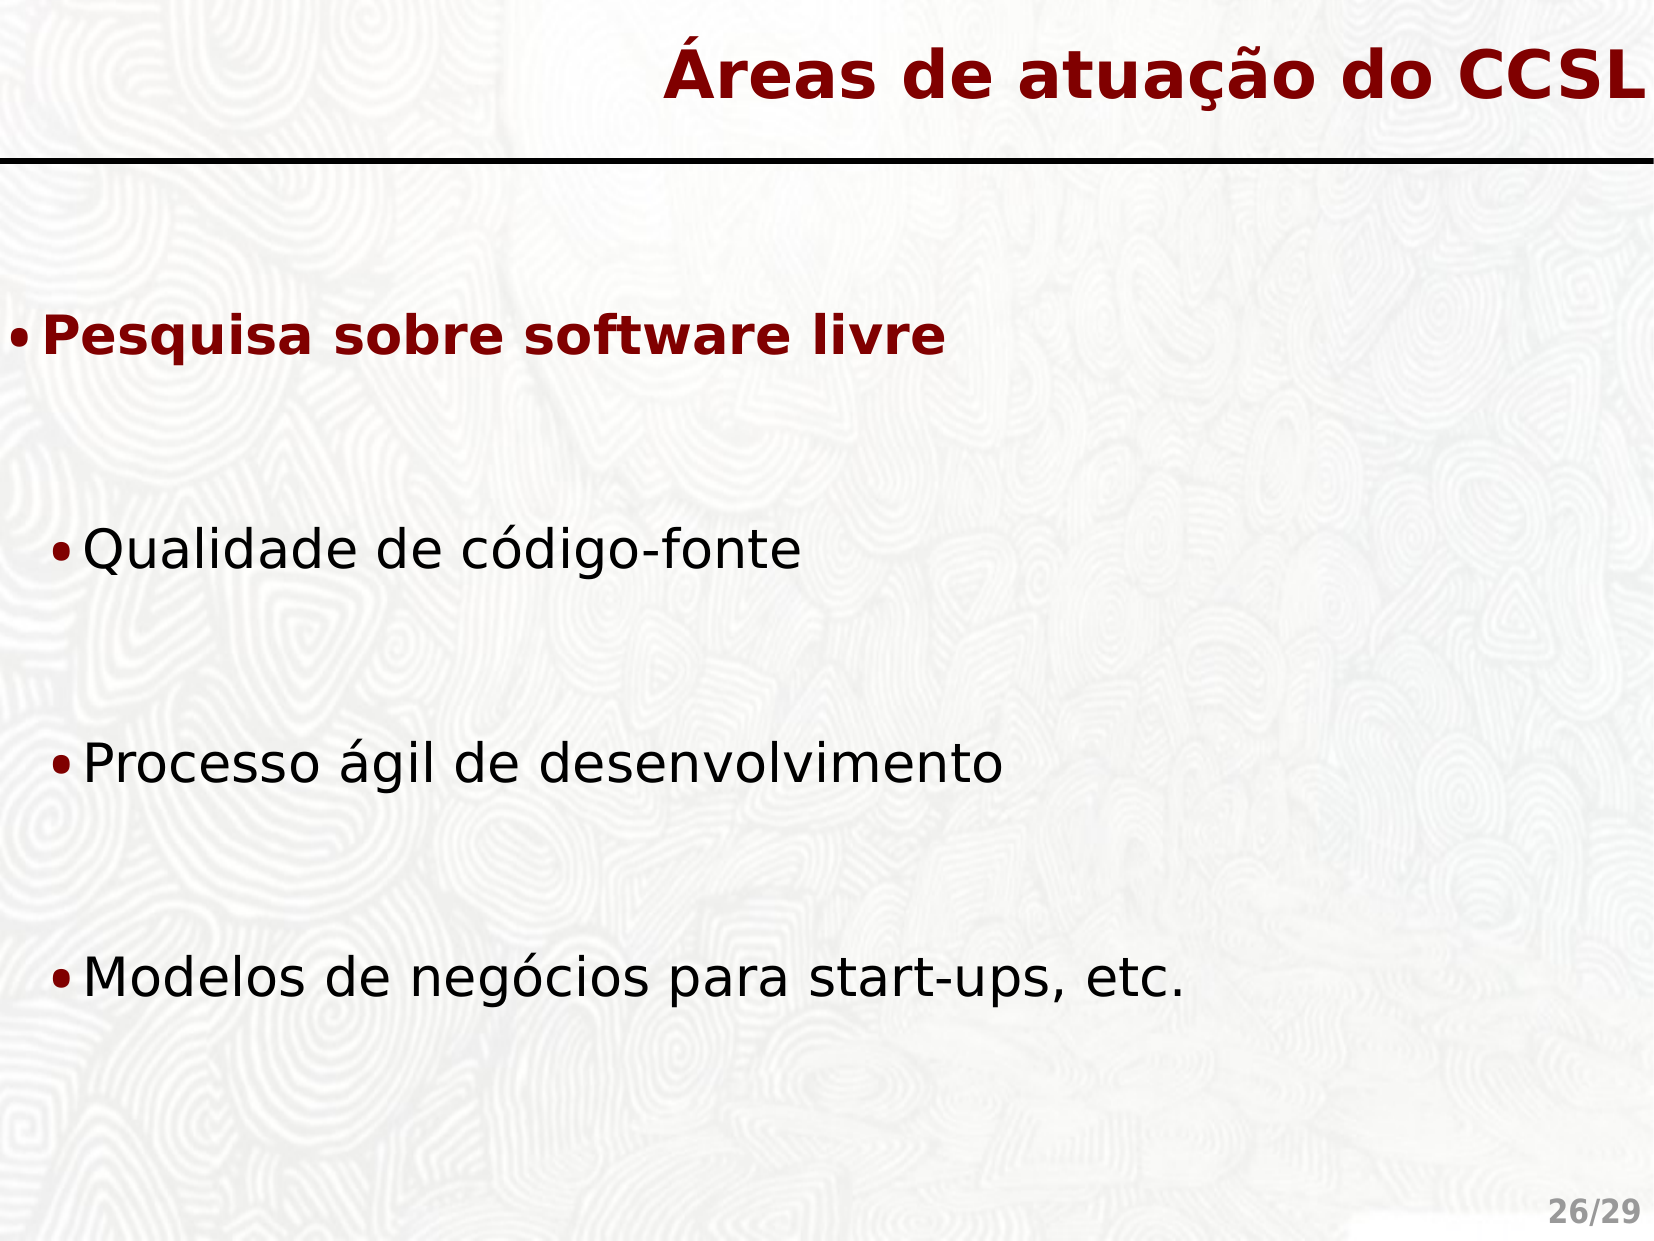

# Áreas de atuação do CCSL
Pesquisa sobre software livre
Qualidade de código-fonte
Processo ágil de desenvolvimento
Modelos de negócios para start-ups, etc.
26